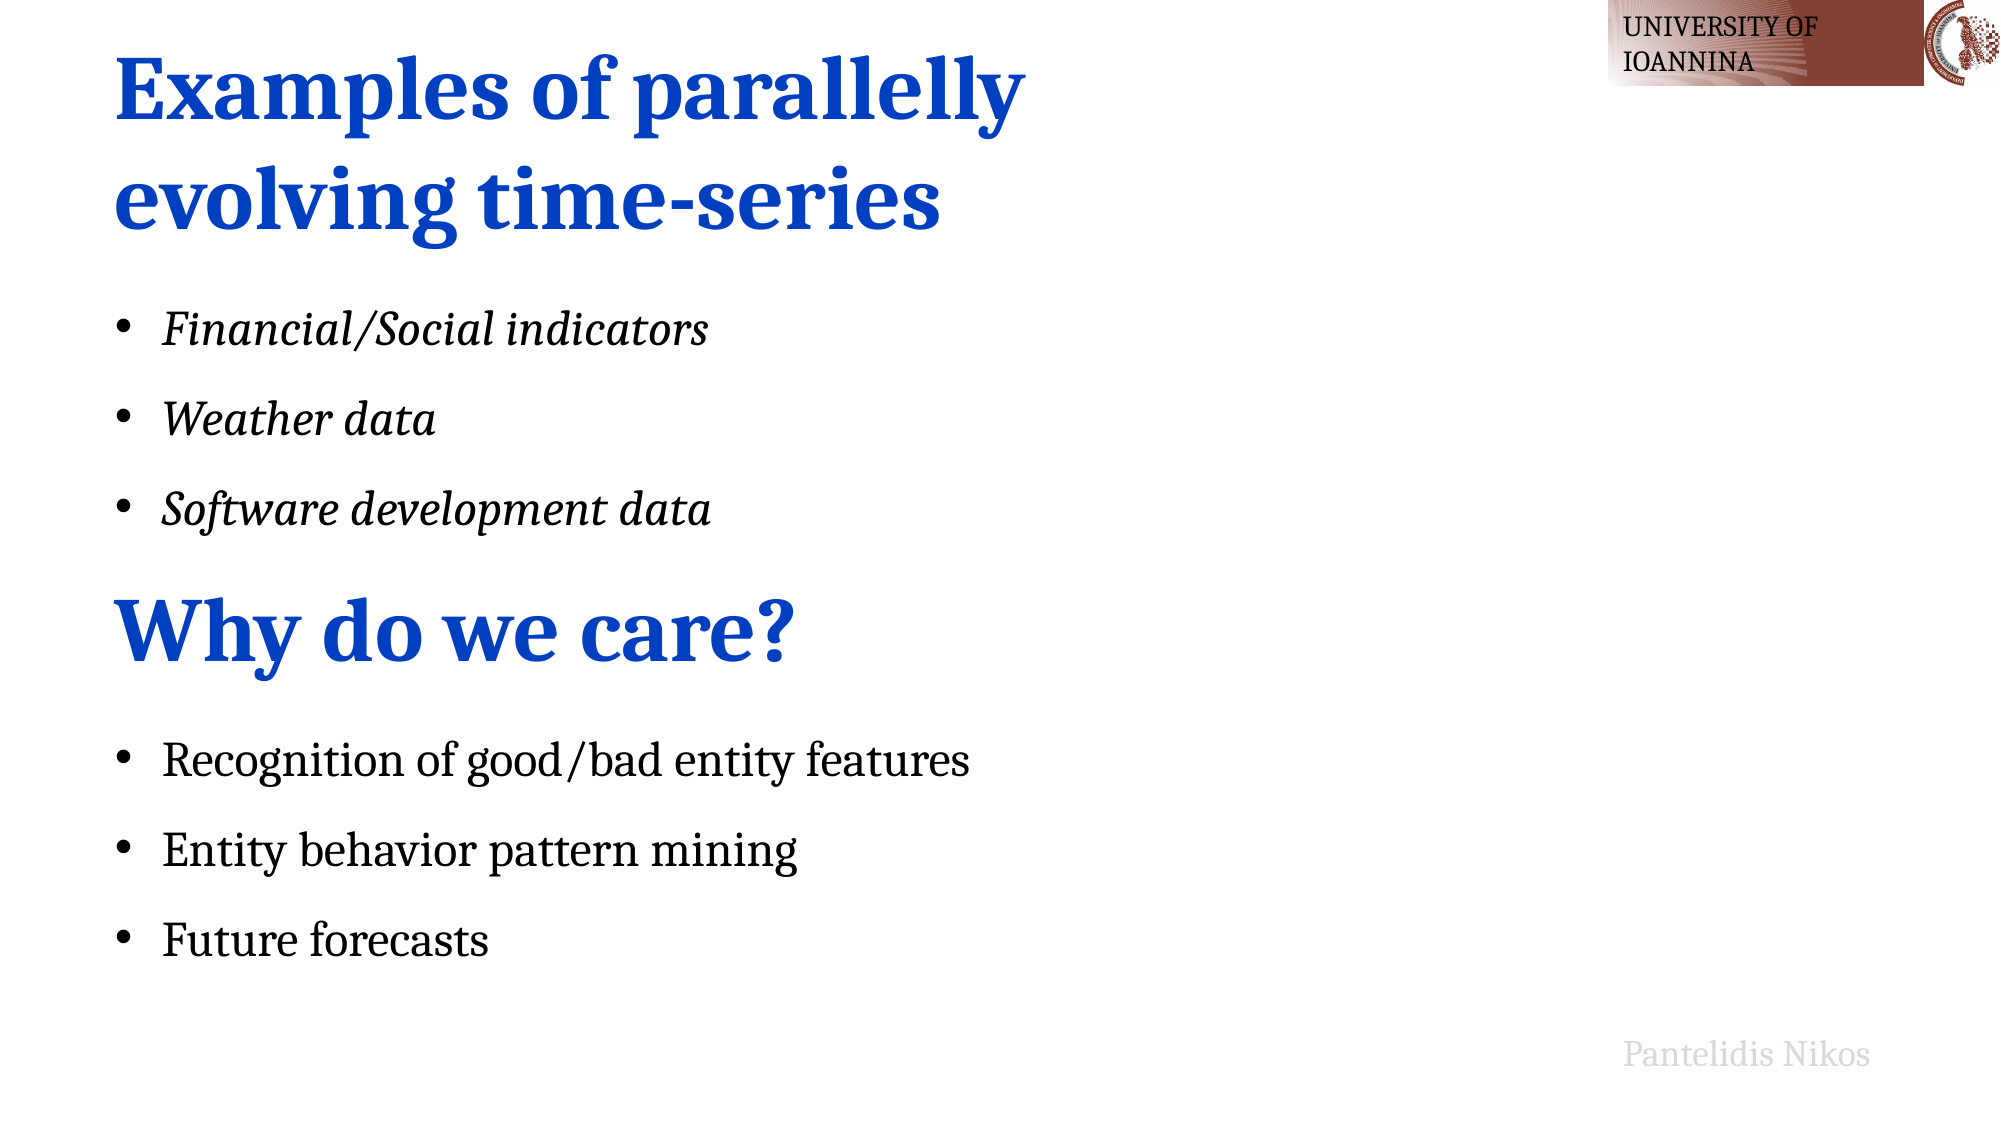

Examples of parallelly evolving time-series
Financial/Social indicators
Weather data
Software development data
Why do we care?
Recognition of good/bad entity features
Entity behavior pattern mining
Future forecasts